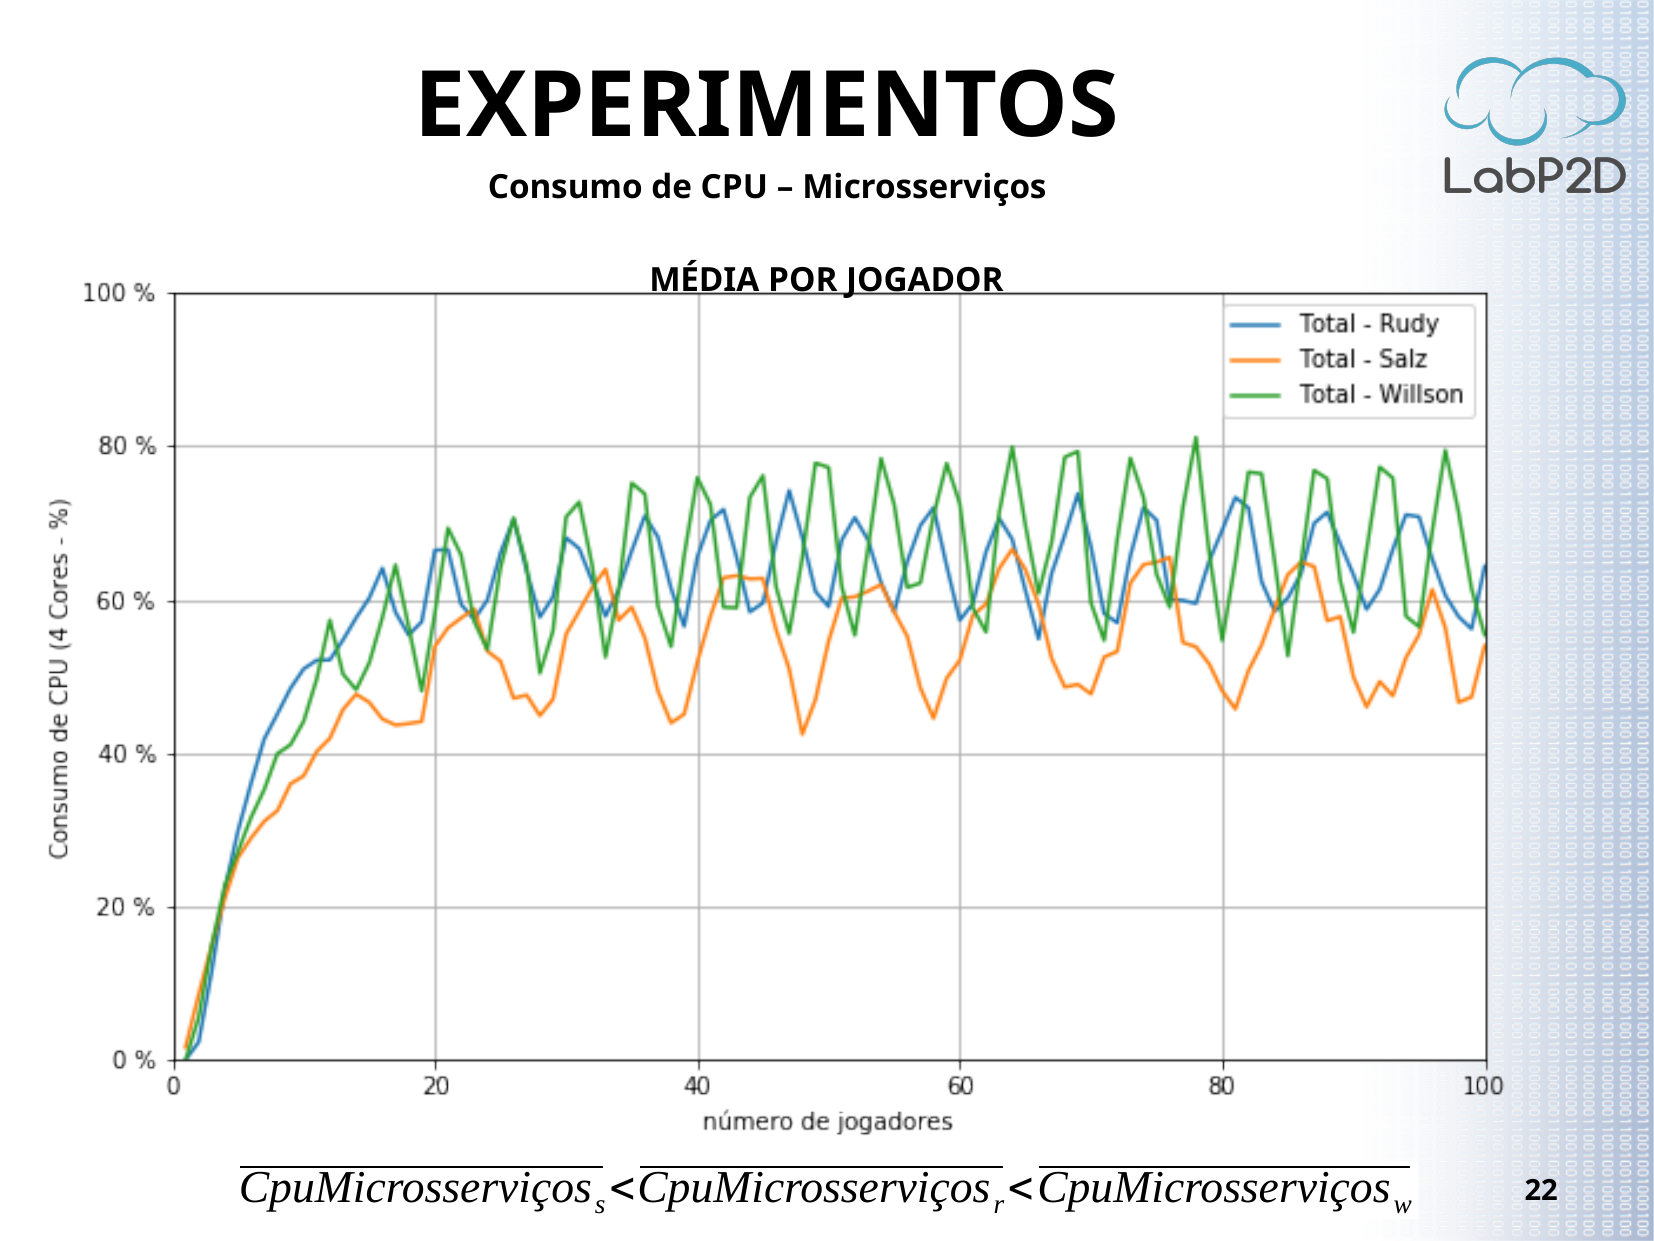

# EXPERIMENTOS Consumo de CPU – Microsserviços
MÉDIA POR JOGADOR
22